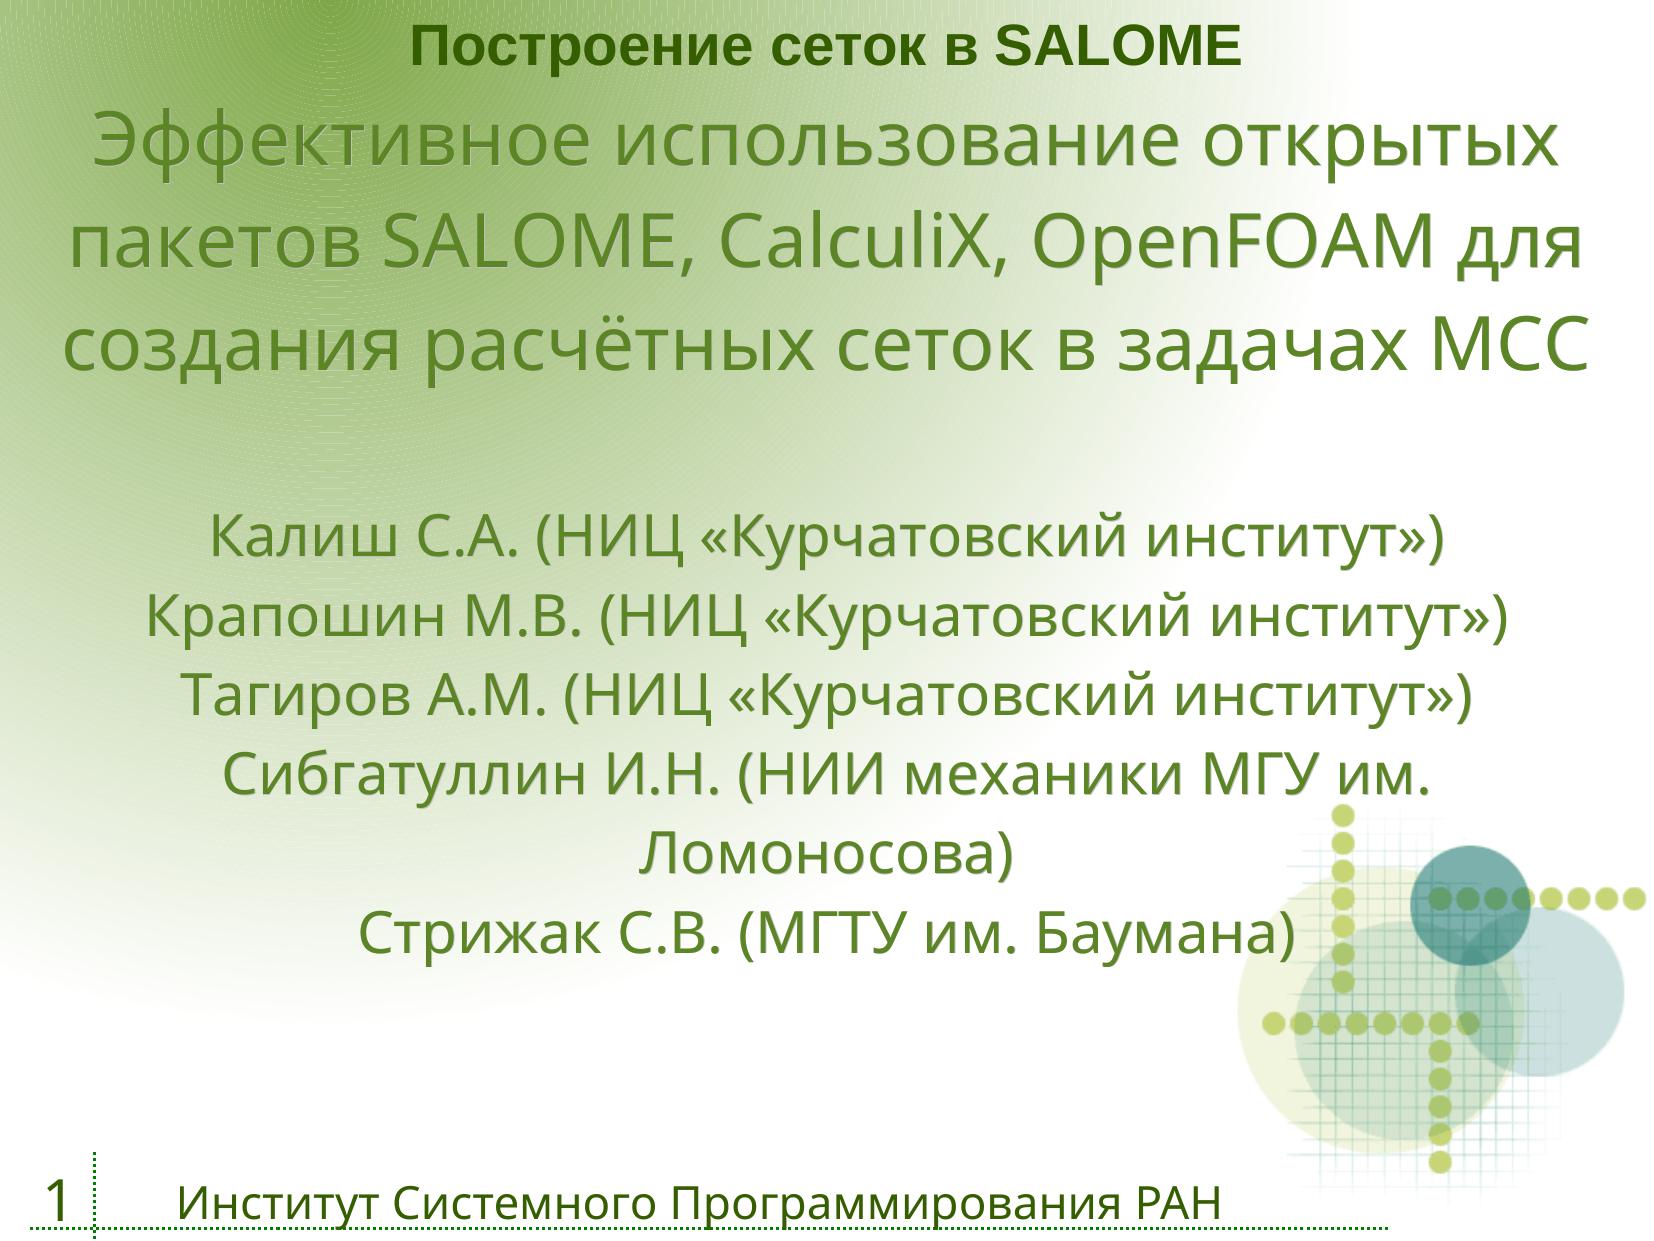

# Эффективное использование открытых пакетов SALOME, CalculiX, OpenFOAM для создания расчётных сеток в задачах МСС Калиш С.А. (НИЦ «Курчатовский институт») Крапошин М.В. (НИЦ «Курчатовский институт») Тагиров А.М. (НИЦ «Курчатовский институт») Сибгатуллин И.Н. (НИИ механики МГУ им. Ломоносова) Стрижак С.В. (МГТУ им. Баумана)